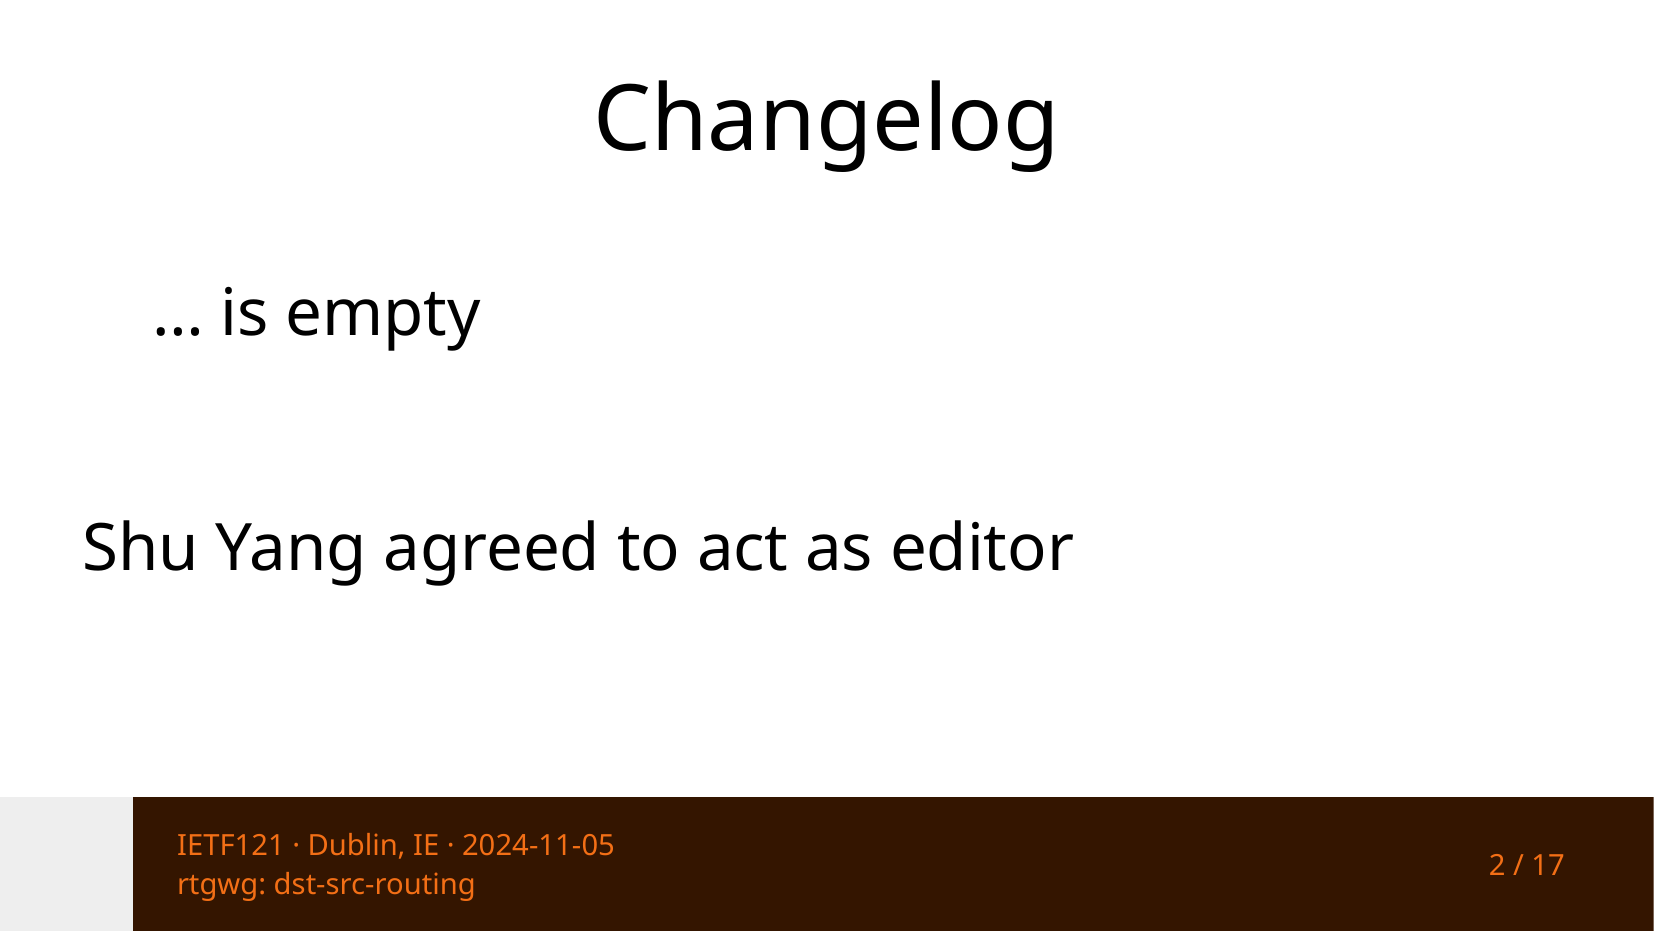

# Changelog
… is empty
Shu Yang agreed to act as editor
SiNOG7 · Ljubljana
2